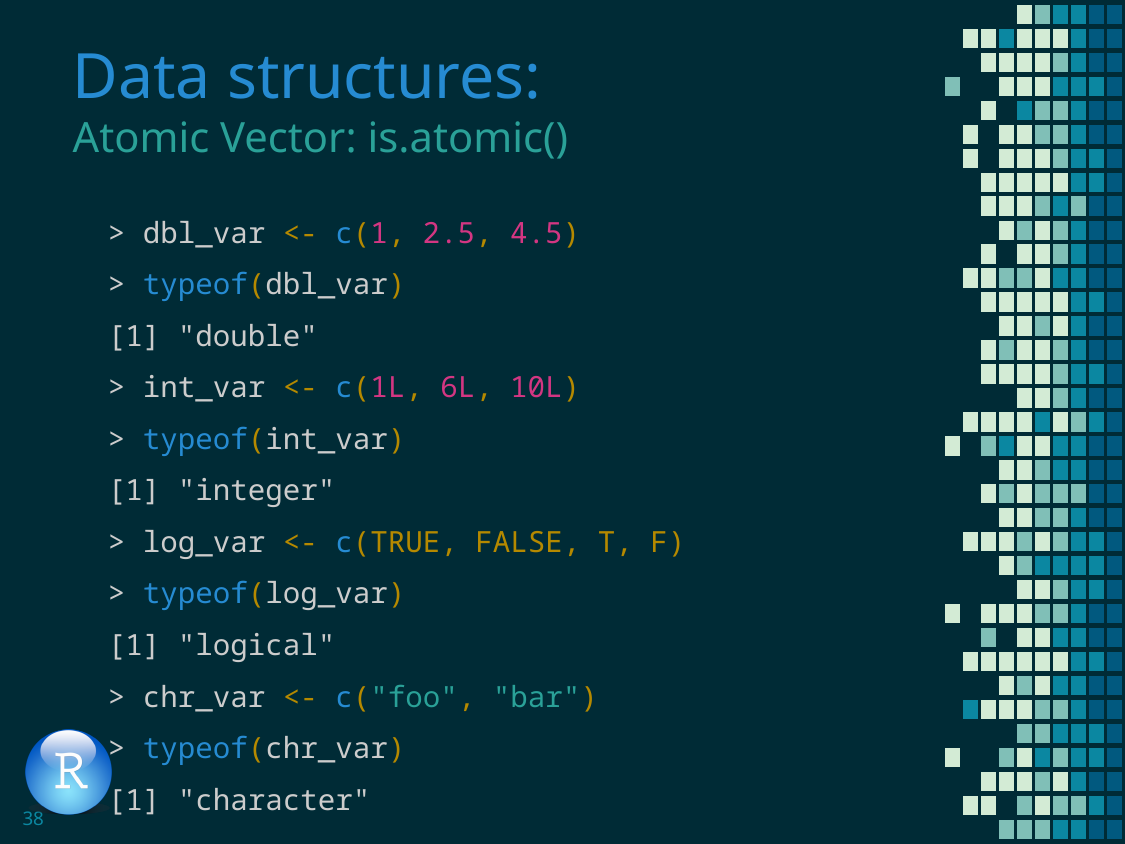

Data structures:
Atomic Vector: is.atomic()
> dbl_var <- c(1, 2.5, 4.5)
> typeof(dbl_var)
[1] "double"
> int_var <- c(1L, 6L, 10L)
> typeof(int_var)
[1] "integer"
> log_var <- c(TRUE, FALSE, T, F)
> typeof(log_var)
[1] "logical"
> chr_var <- c("foo", "bar")
> typeof(chr_var)
[1] "character"